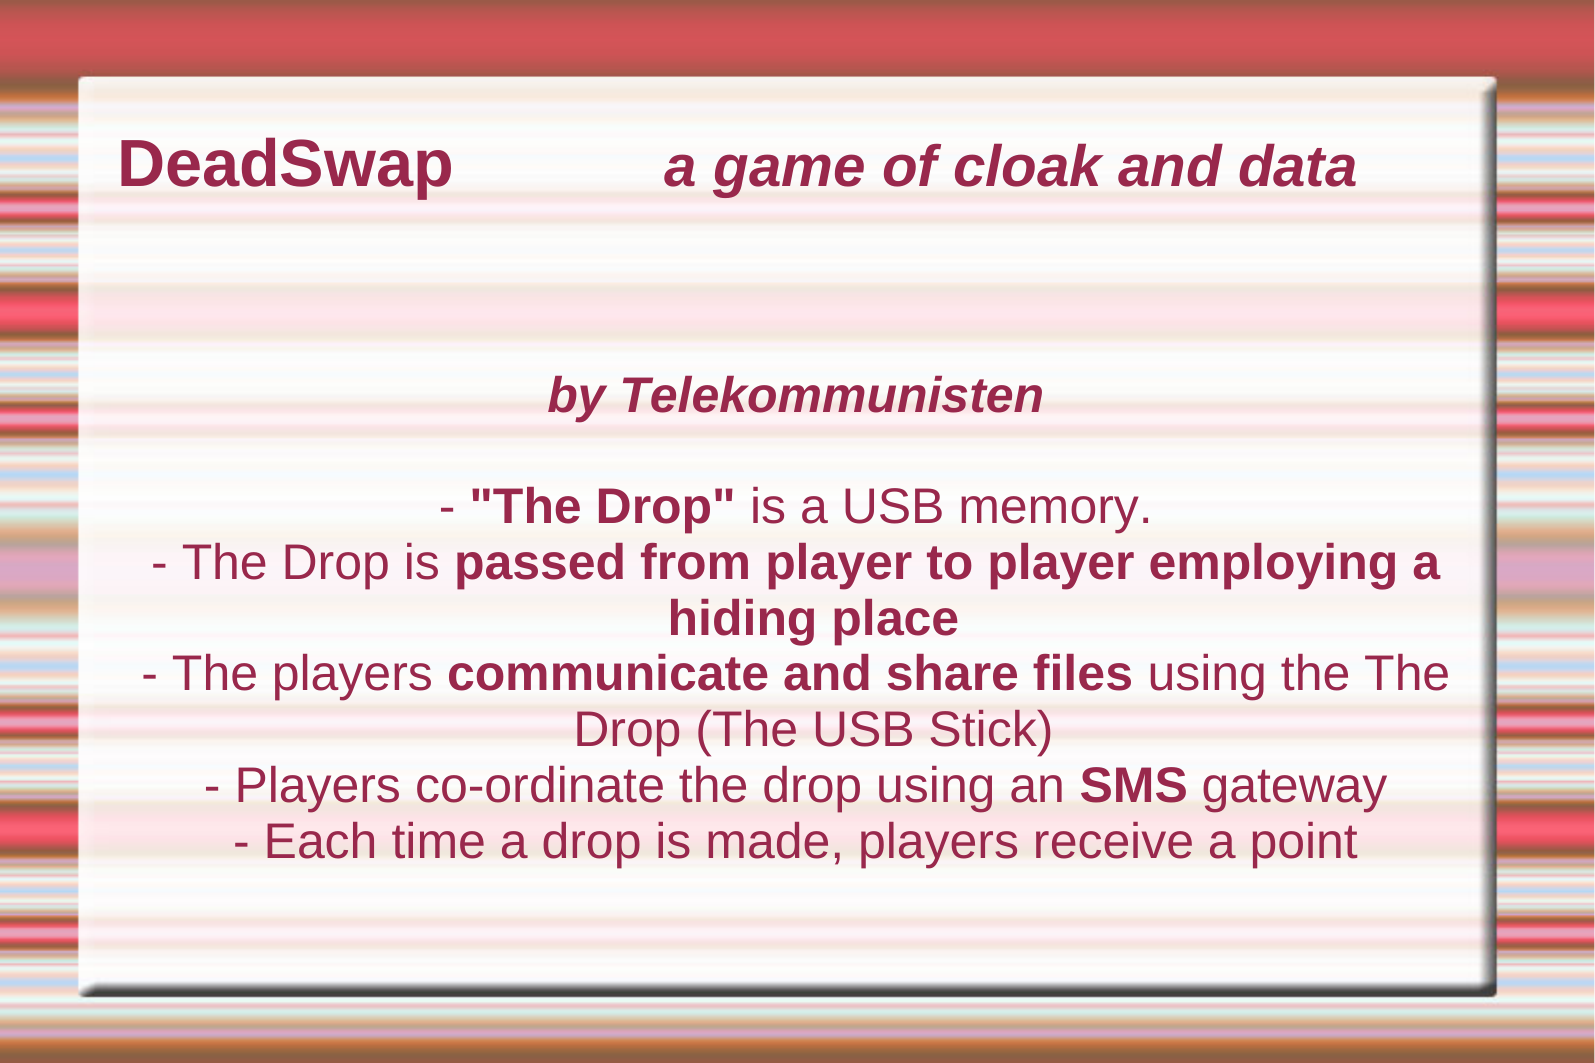

# DeadSwap		 a game of cloak and data
by Telekommunisten
- "The Drop" is a USB memory.
- The Drop is passed from player to player employing a hiding place
- The players communicate and share files using the The Drop (The USB Stick)
- Players co-ordinate the drop using an SMS gateway
- Each time a drop is made, players receive a point